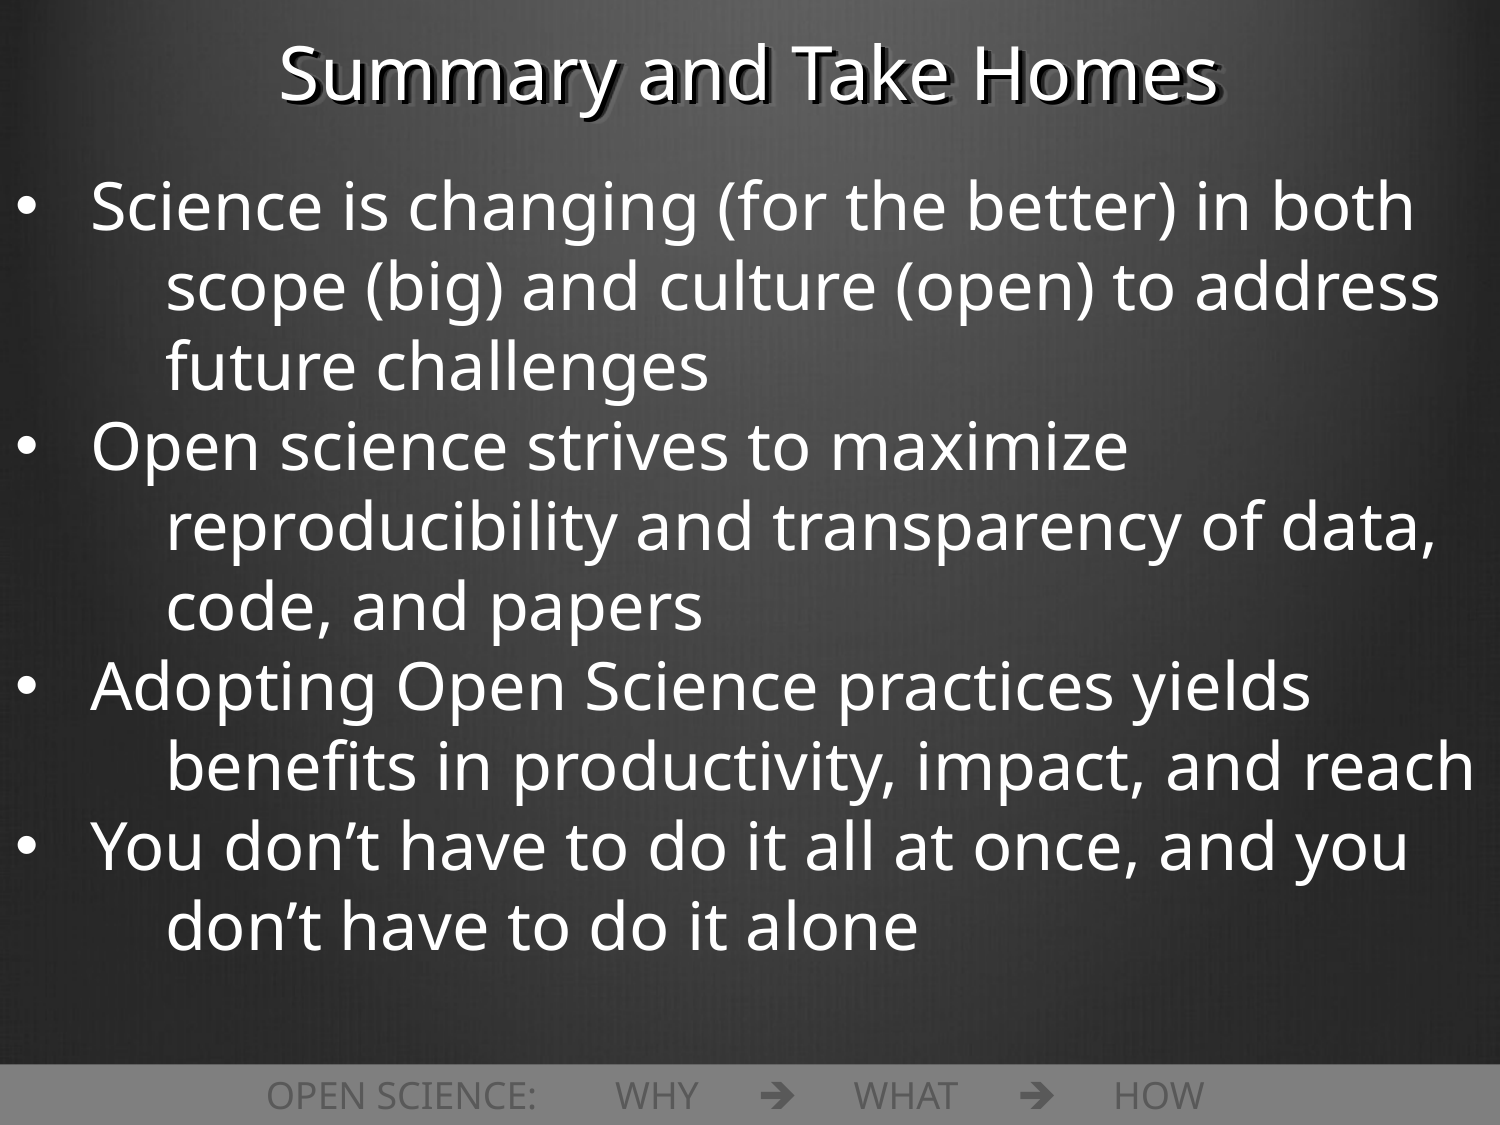

# Summary and Take Homes
Science is changing (for the better) in both scope (big) and culture (open) to address future challenges
Open science strives to maximize reproducibility and transparency of data, code, and papers
Adopting Open Science practices yields benefits in productivity, impact, and reach
You don’t have to do it all at once, and you don’t have to do it alone
OPEN SCIENCE: WHY  WHAT  HOW